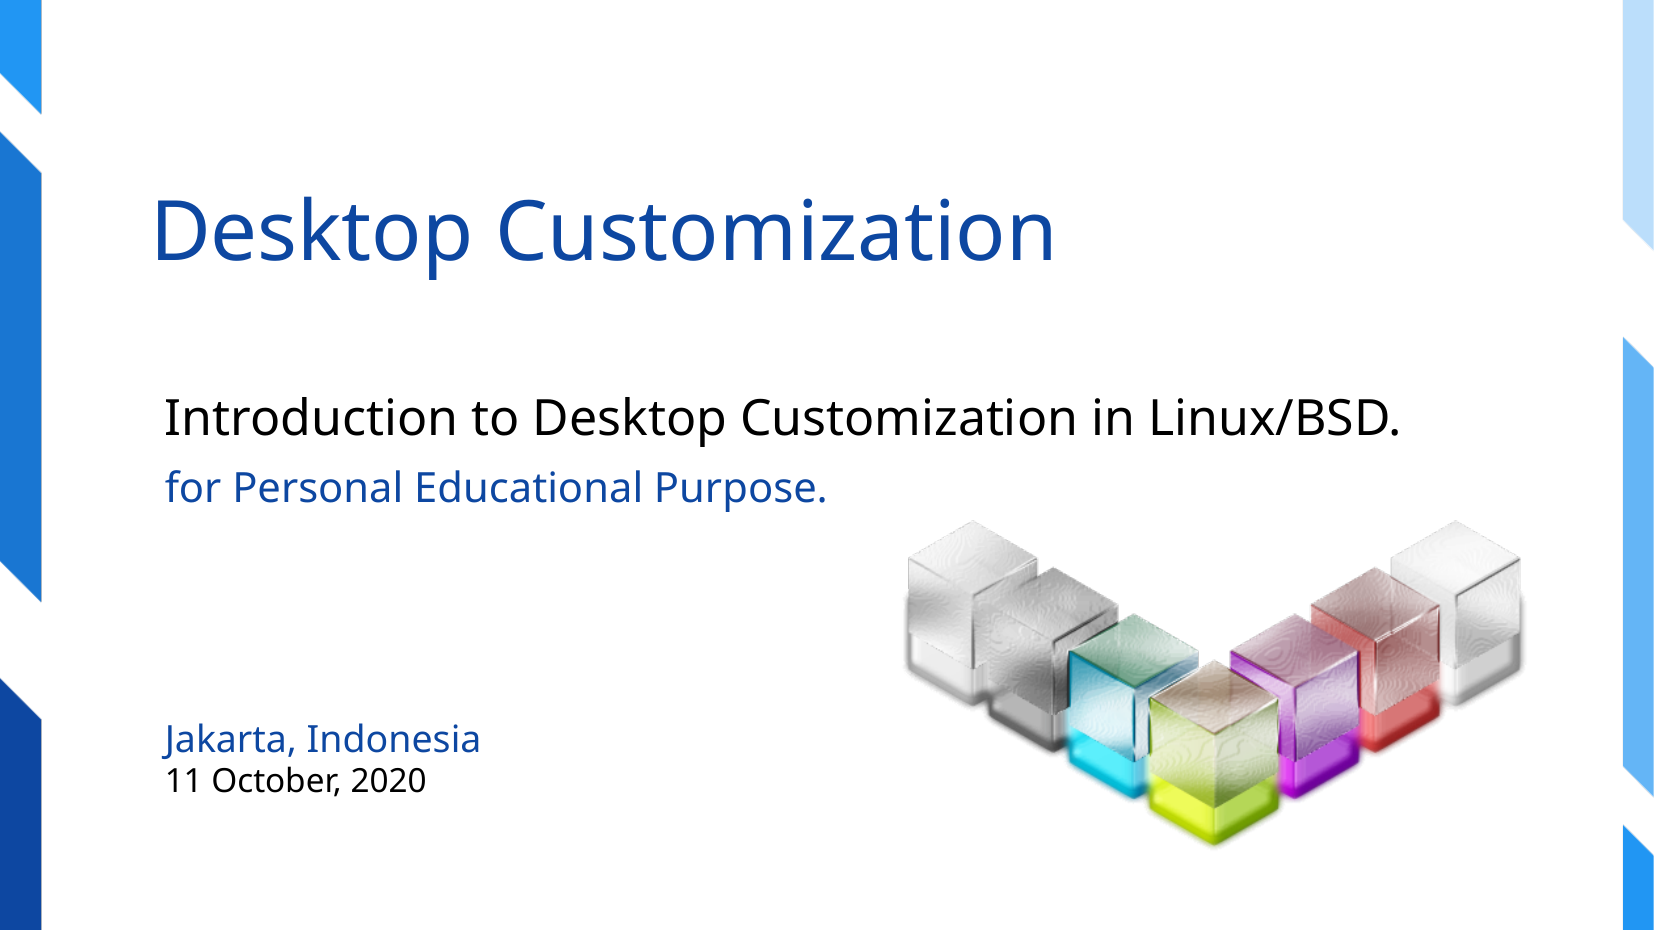

# Desktop Customization
Introduction to Desktop Customization in Linux/BSD.
for Personal Educational Purpose.
Jakarta, Indonesia
11 October, 2020